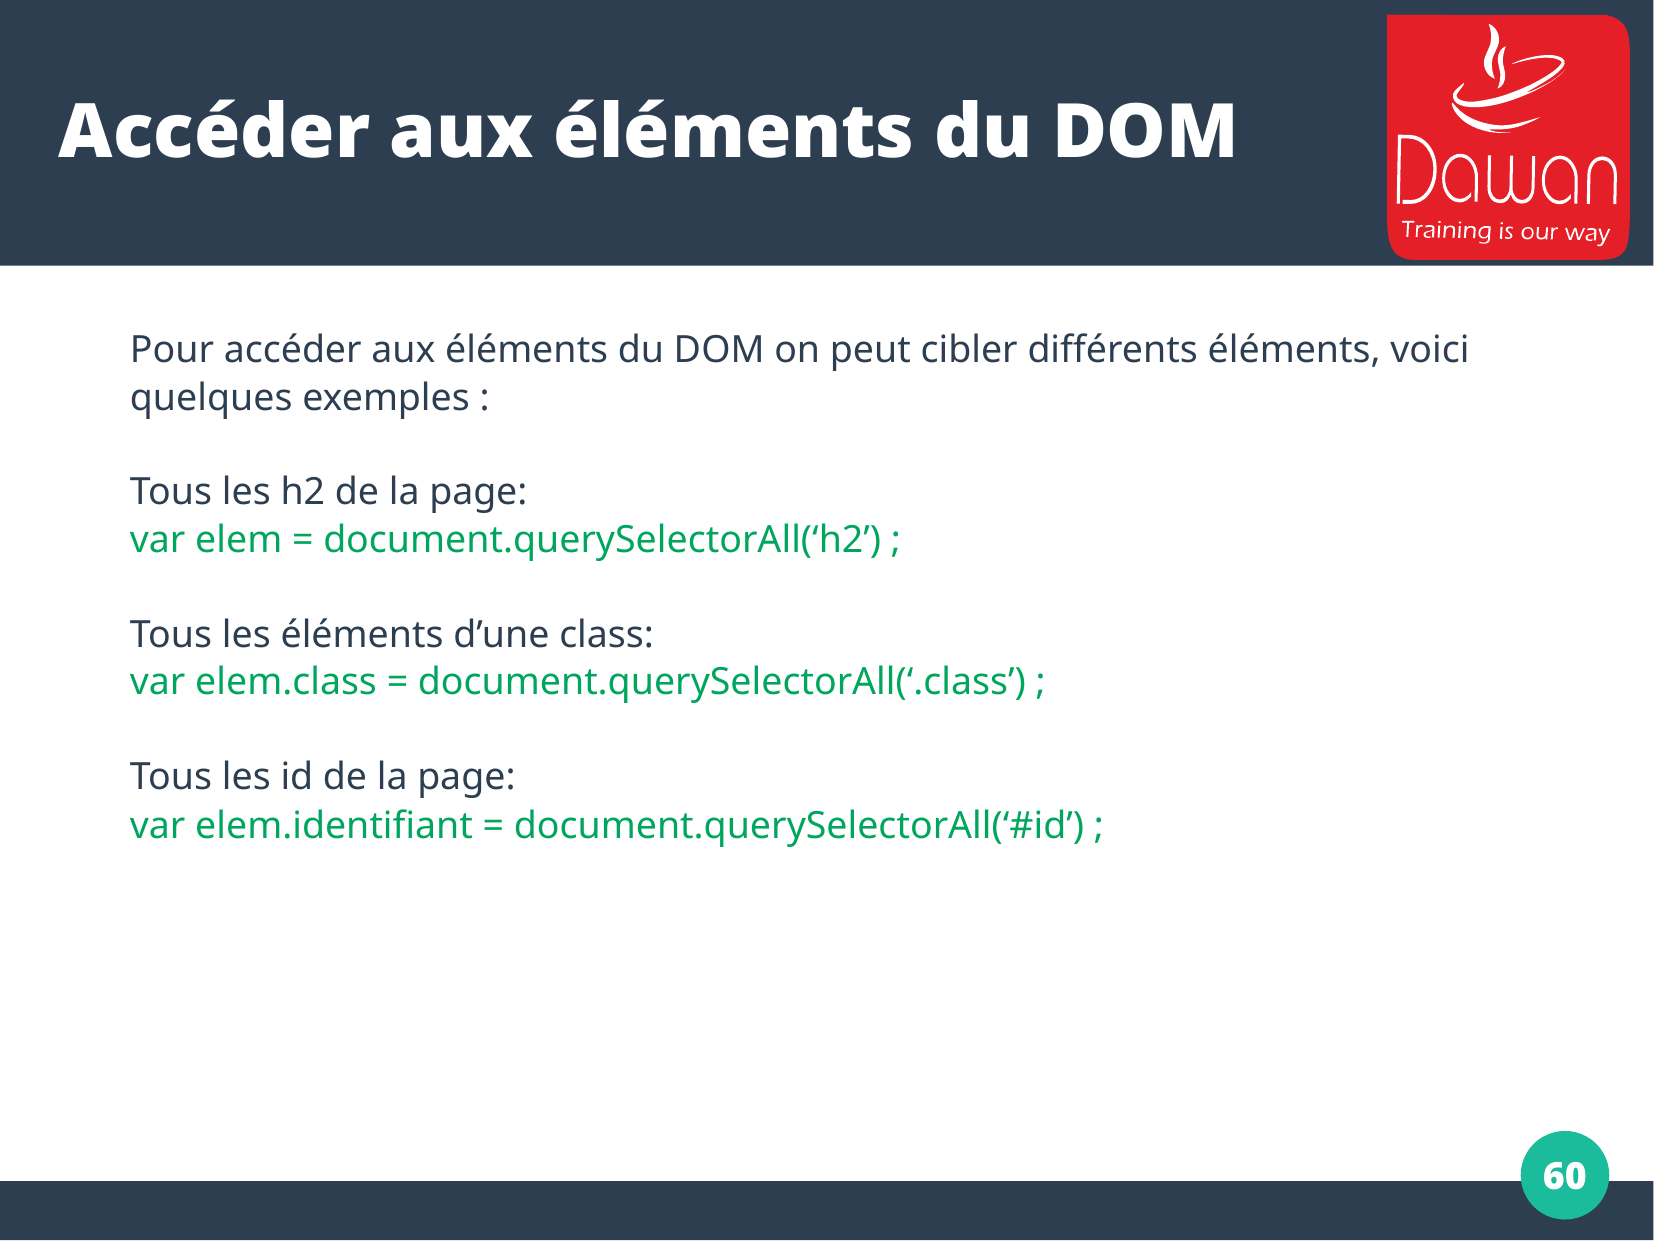

# Accéder aux éléments du DOM
Pour accéder aux éléments du DOM on peut cibler différents éléments, voici quelques exemples :
Tous les h2 de la page:
var elem = document.querySelectorAll(‘h2’) ;
Tous les éléments d’une class:
var elem.class = document.querySelectorAll(‘.class’) ;
Tous les id de la page:
var elem.identifiant = document.querySelectorAll(‘#id’) ;
60